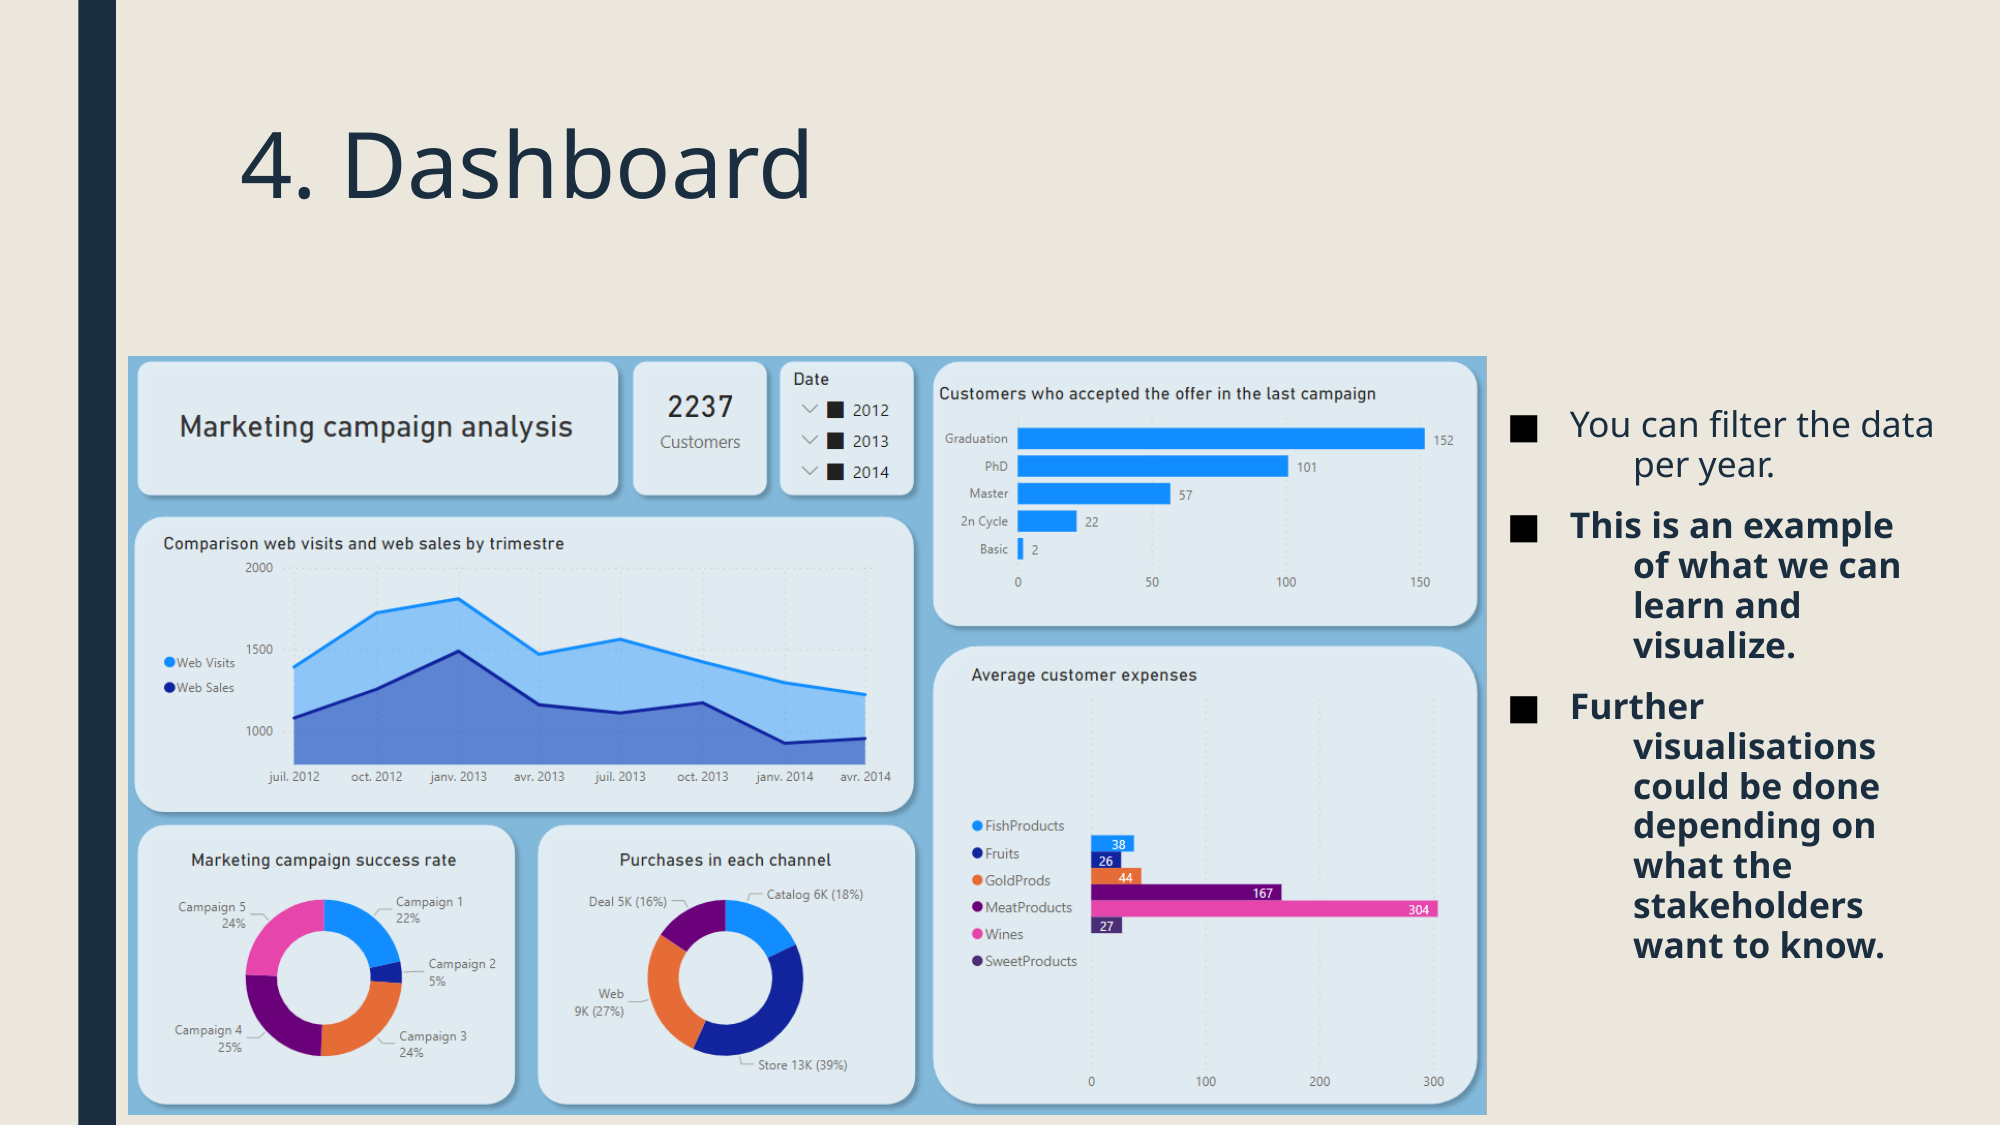

# 4. Dashboard
You can filter the data per year.
This is an example of what we can learn and visualize.
Further visualisations could be done depending on what the stakeholders want to know.